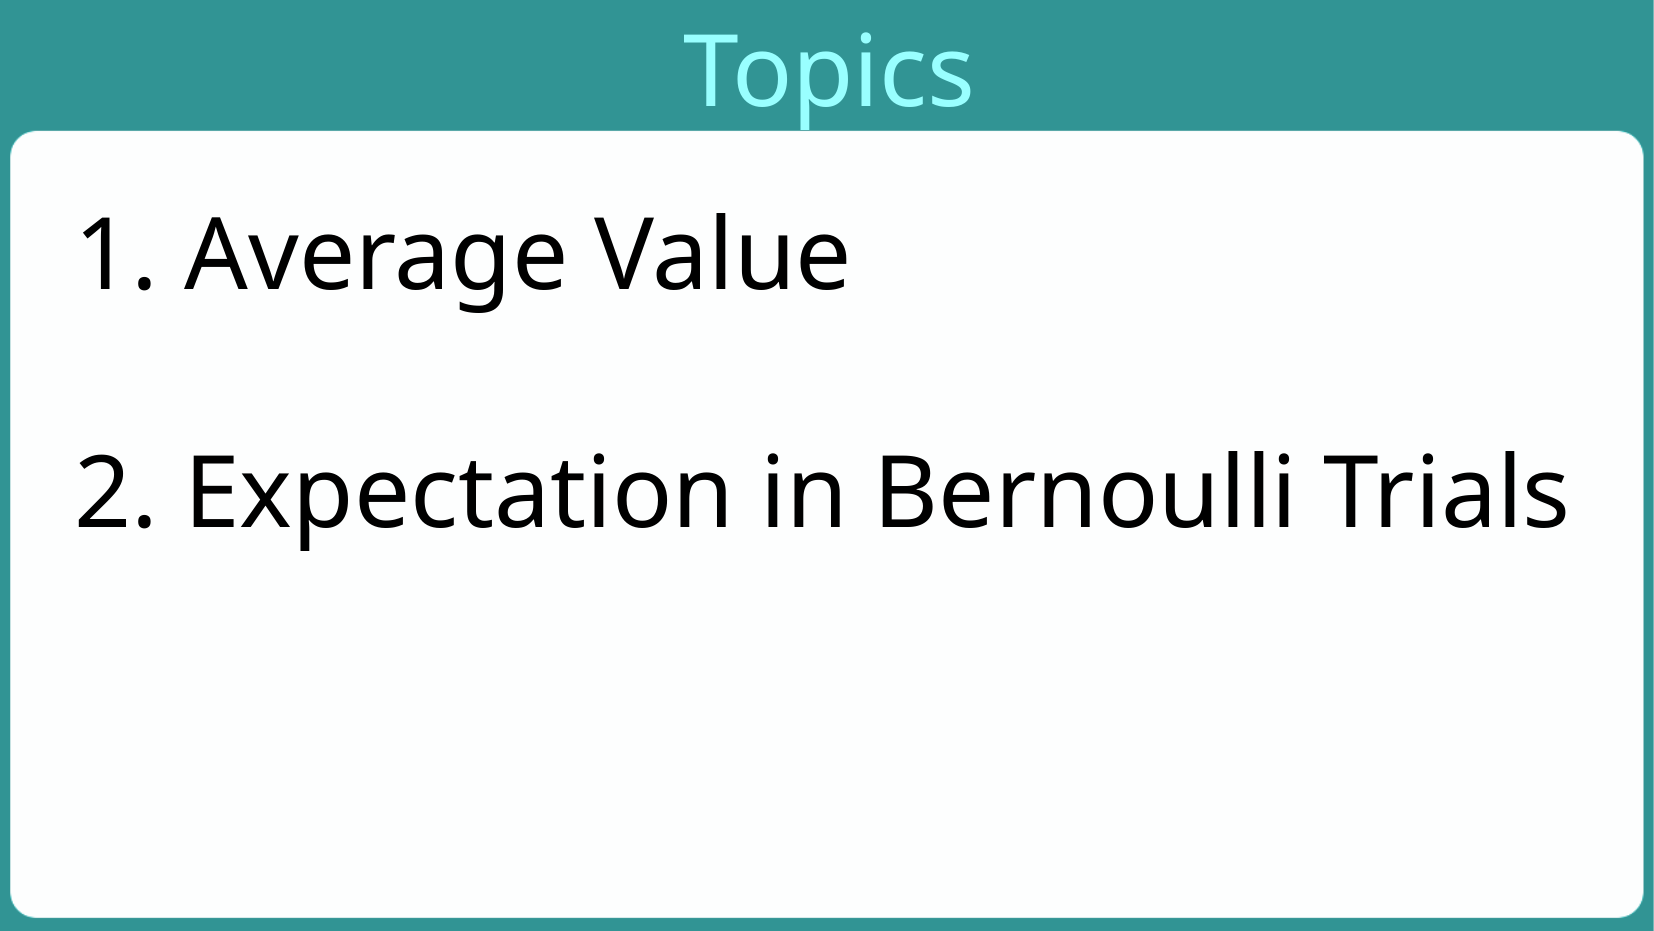

# Topics
1. Average Value
2. Expectation in Bernoulli Trials